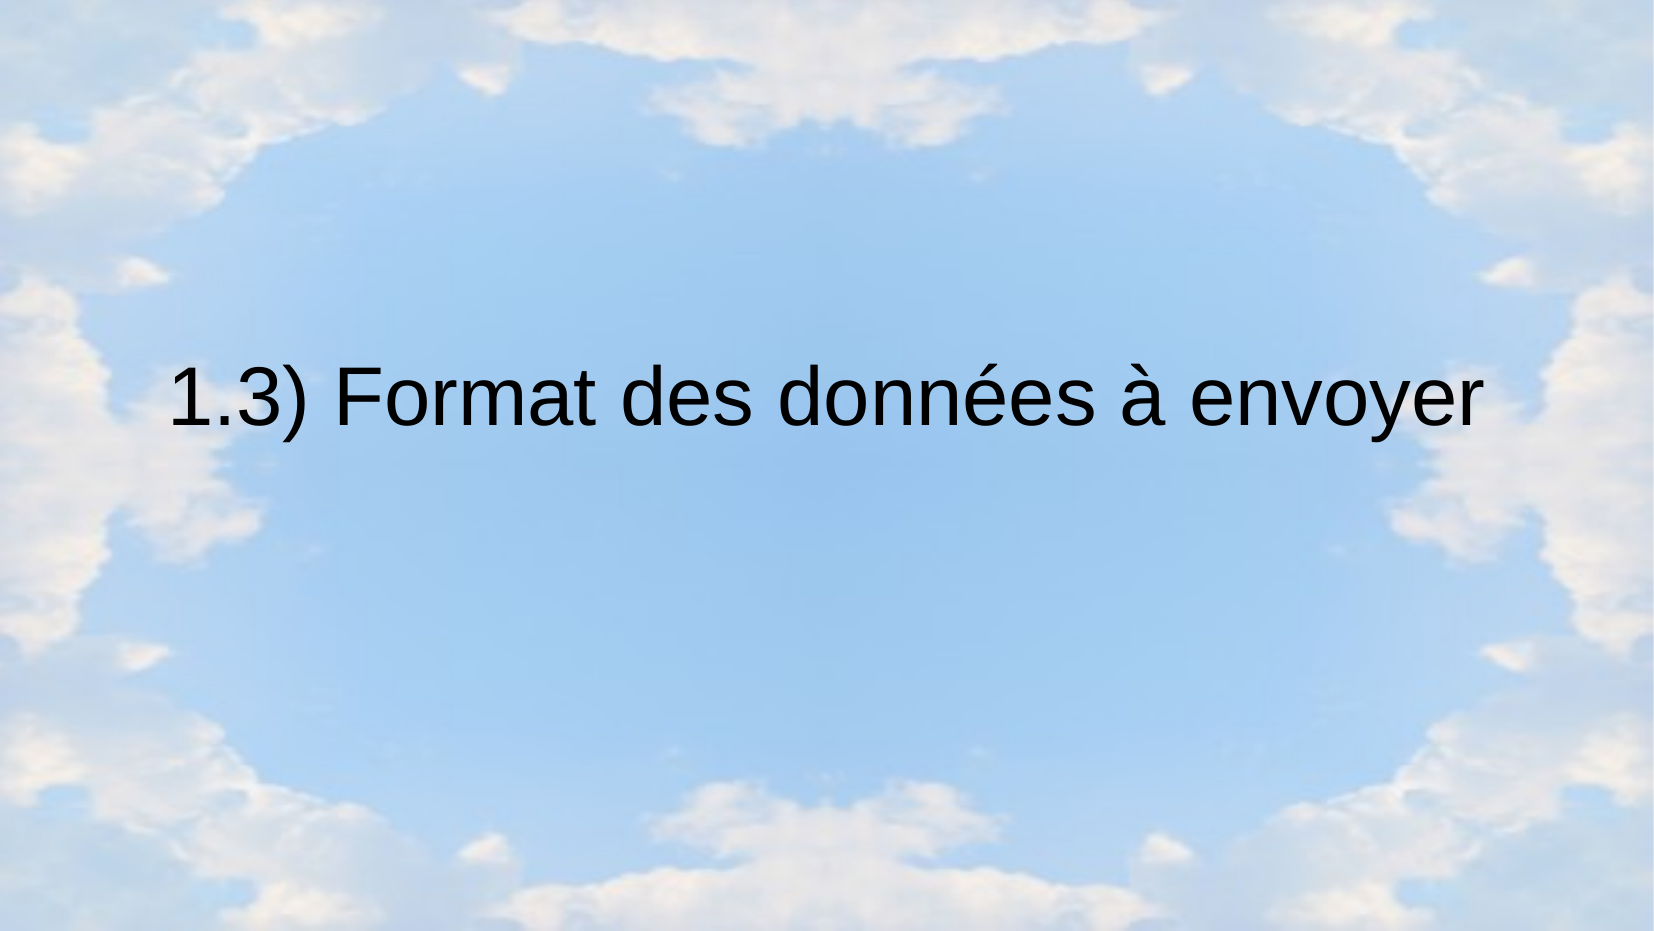

# 1.3) Format des données à envoyer